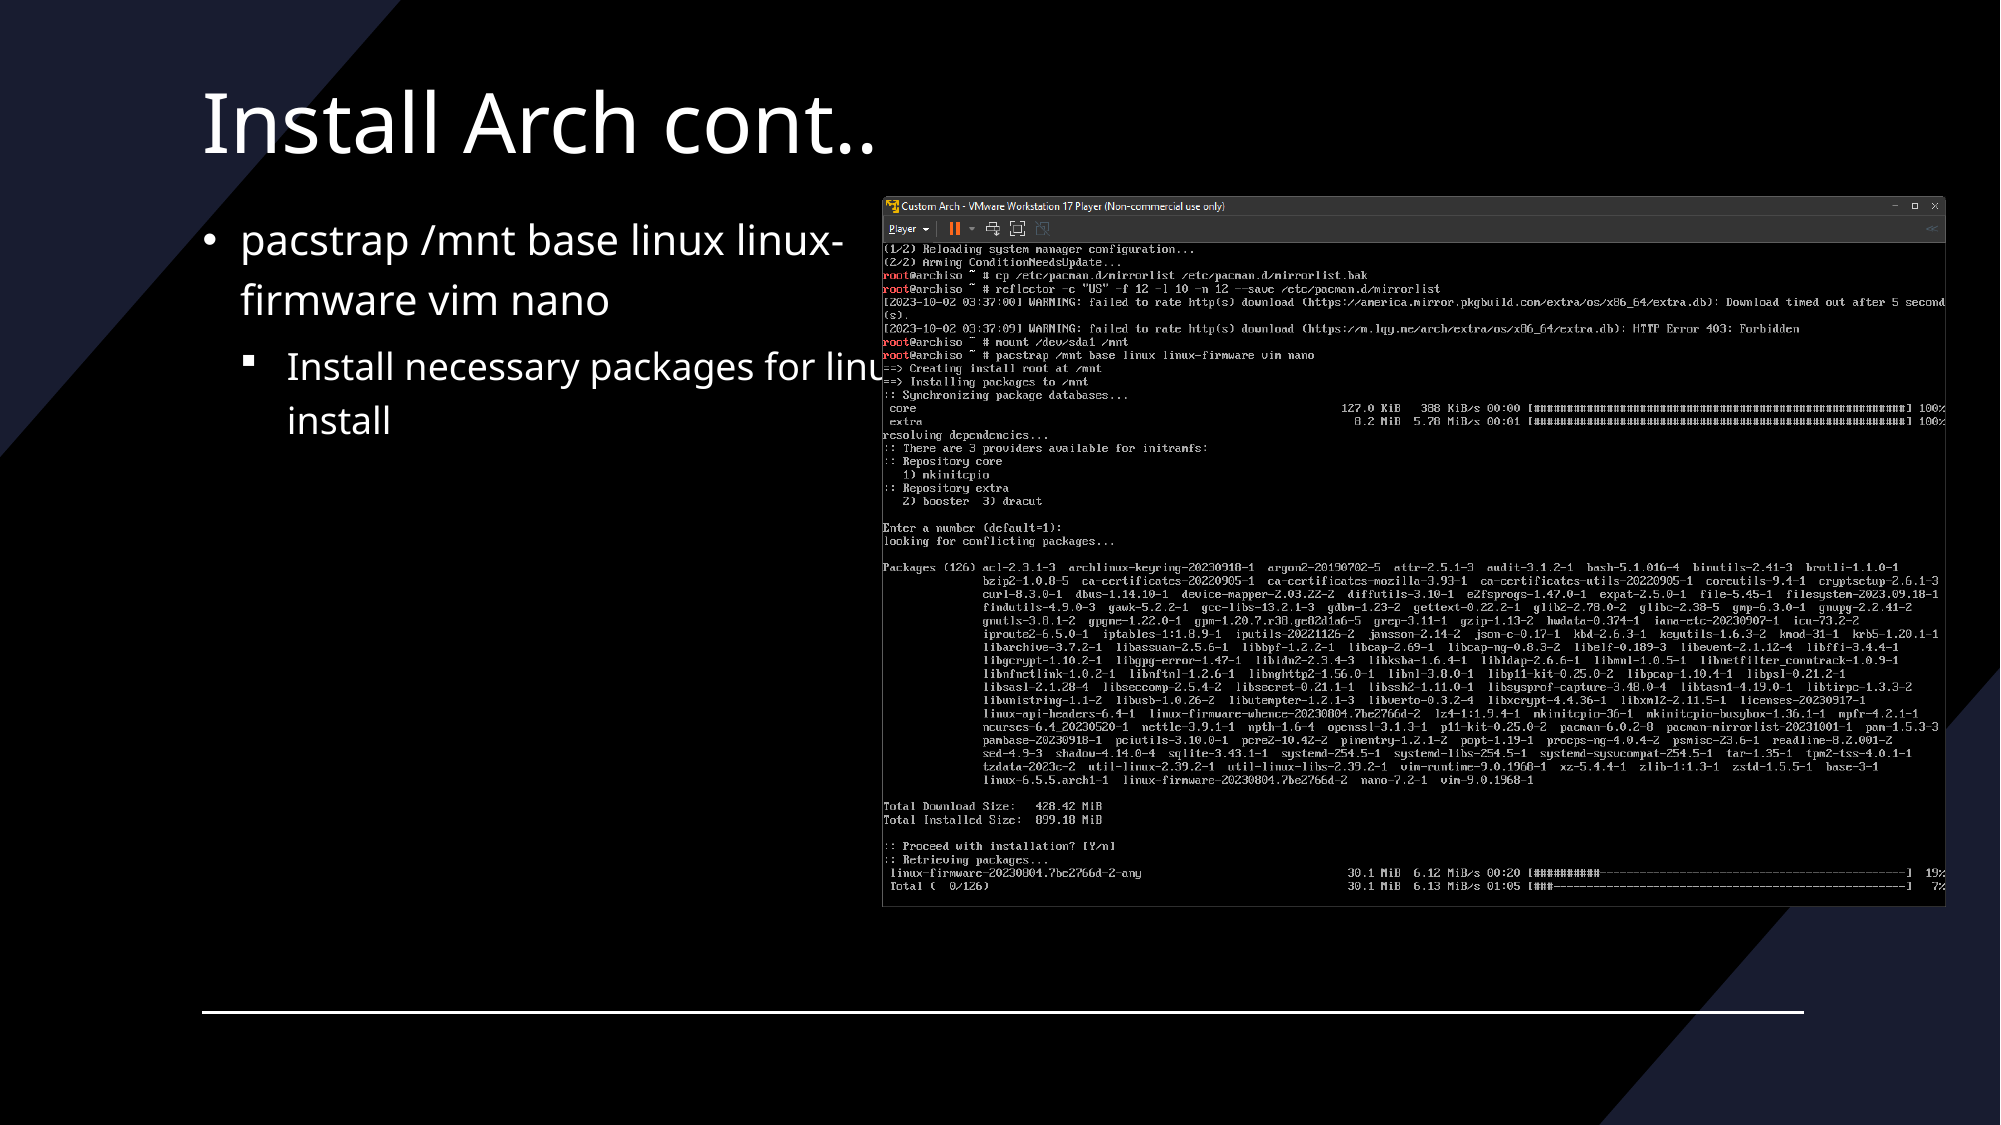

# Install Arch cont..
pacstrap /mnt base linux linux-firmware vim nano
Install necessary packages for linux install